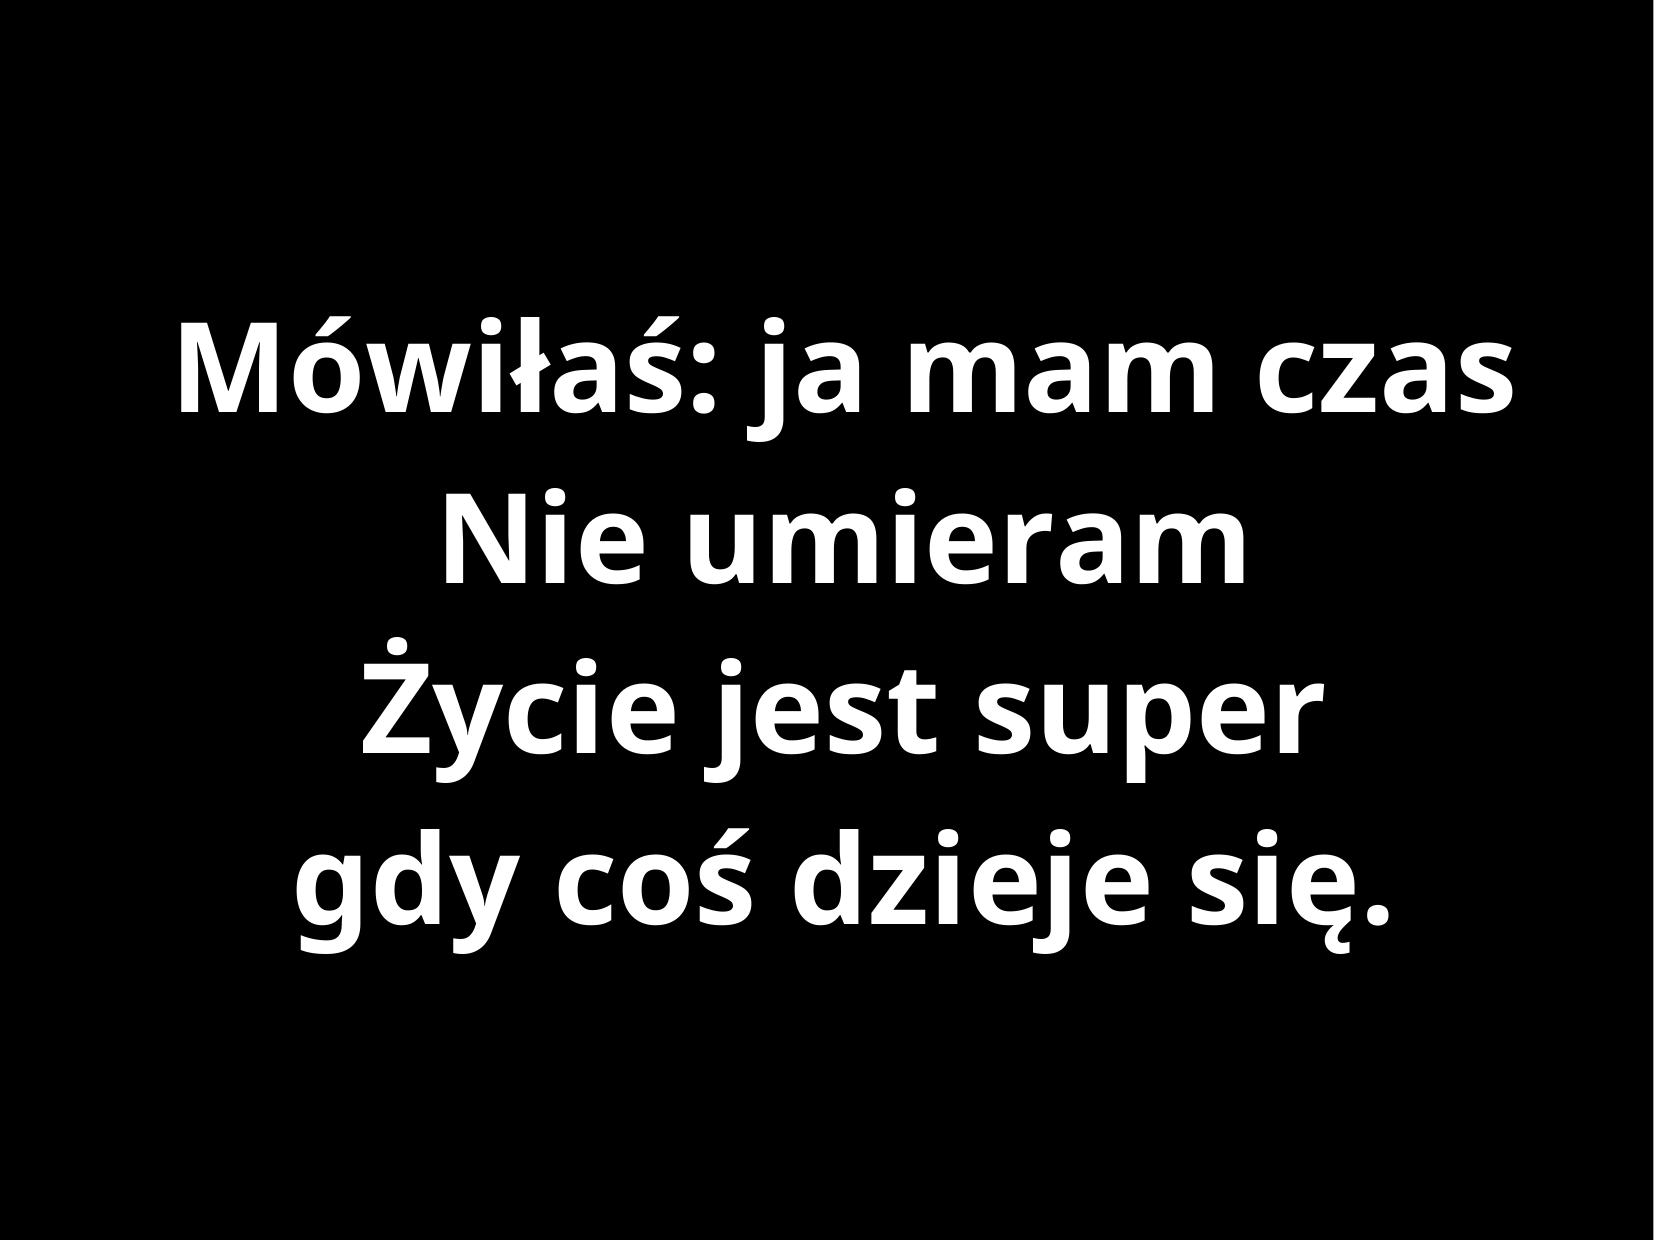

# Mówiłaś: ja mam czas
Nie umieram
Życie jest super
gdy coś dzieje się.